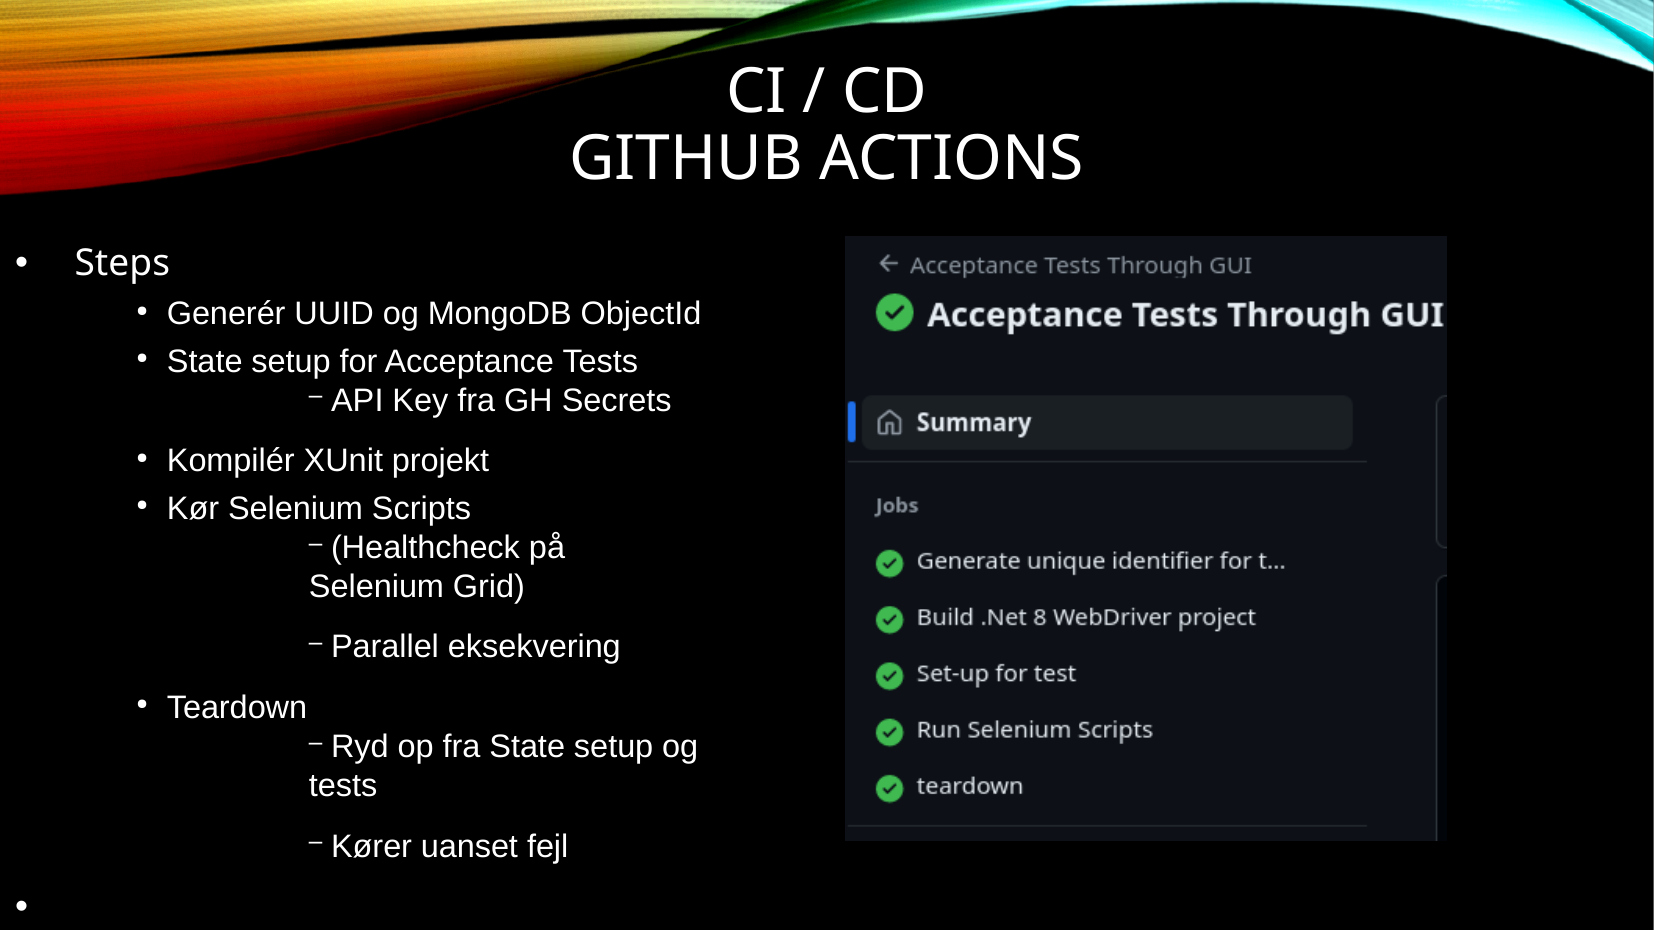

# CI / CD GitHub Actions
 Steps
Generér UUID og MongoDB ObjectId
State setup for Acceptance Tests
 API Key fra GH Secrets
Kompilér XUnit projekt
Kør Selenium Scripts
 (Healthcheck på Selenium Grid)
 Parallel eksekvering
Teardown
 Ryd op fra State setup og tests
 Kører uanset fejl